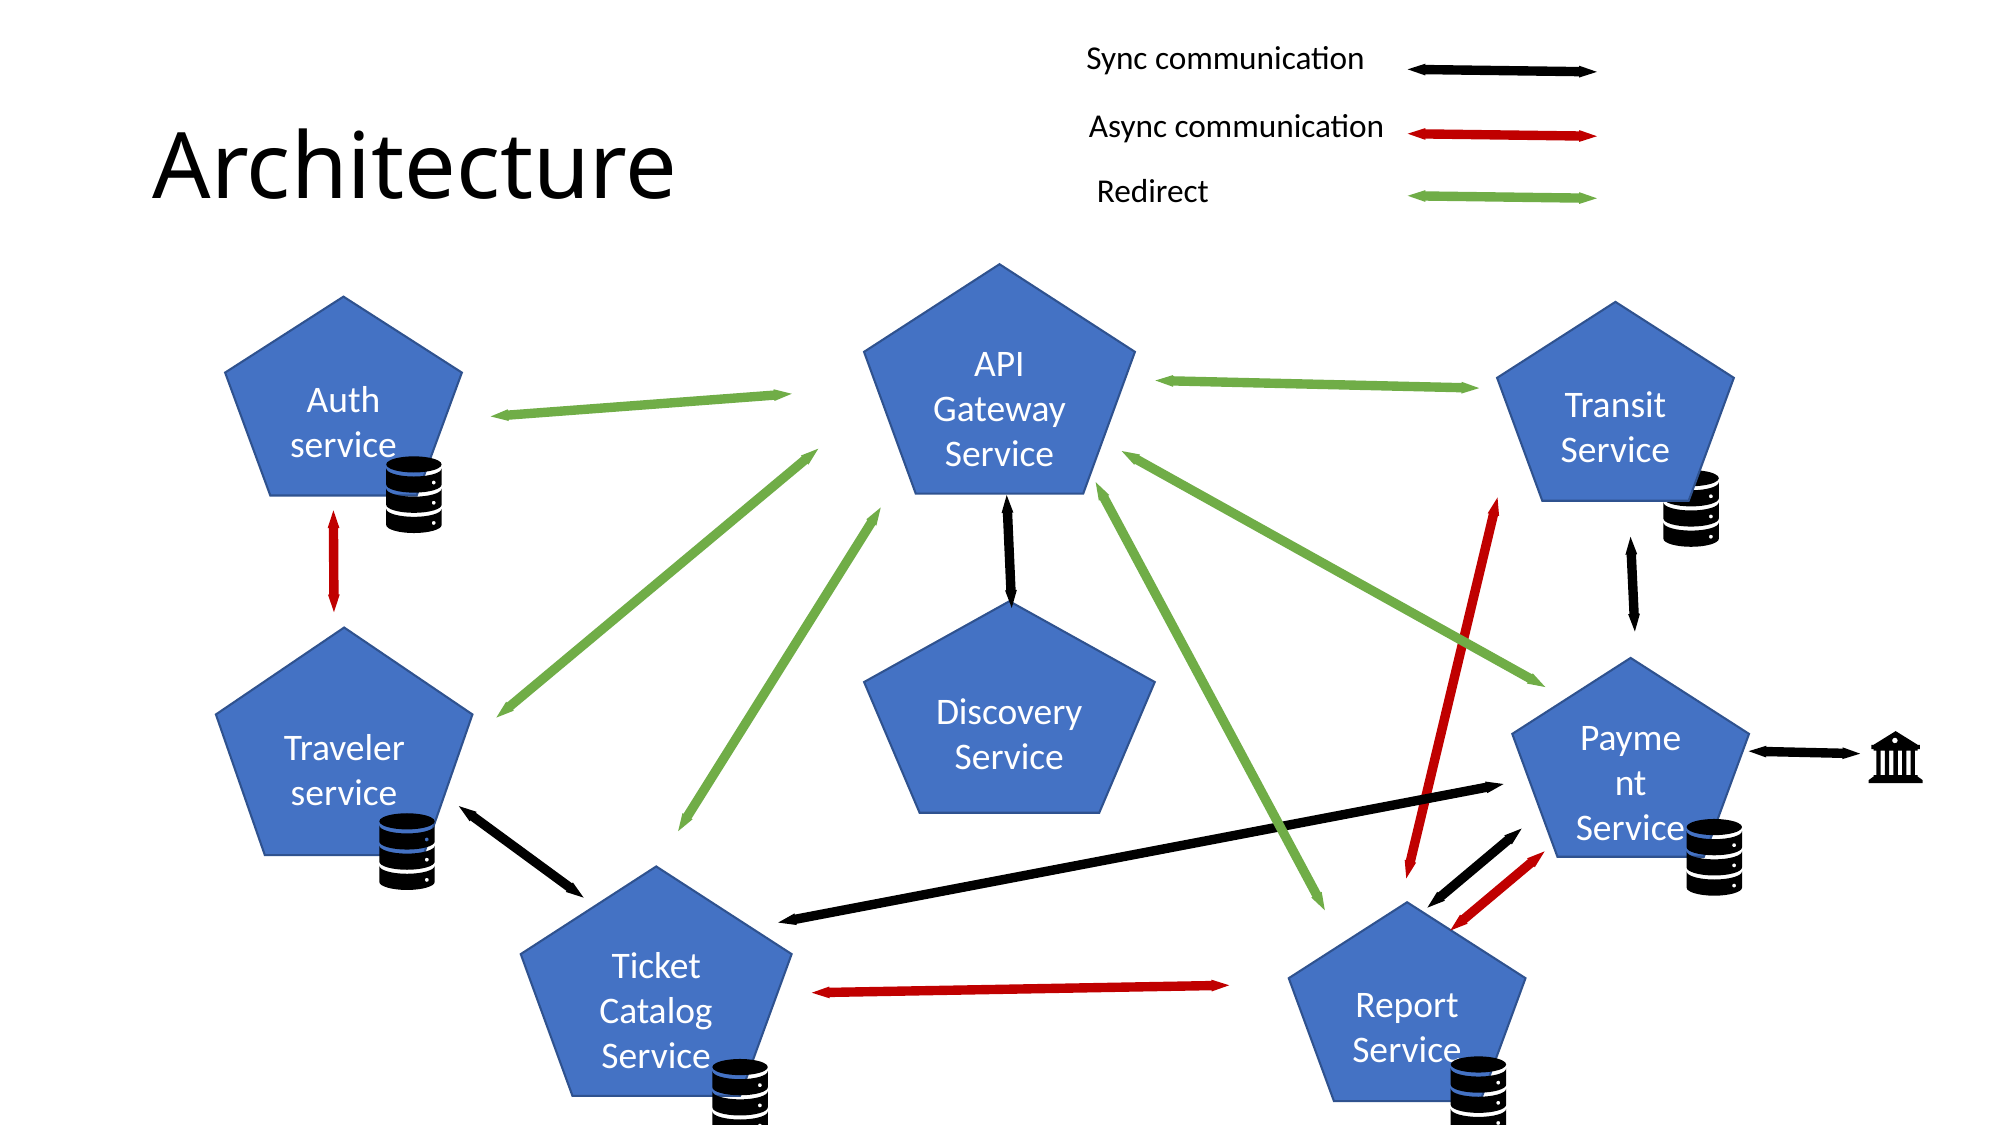

Sync communication
# Architecture
Async communication
Redirect
API GatewayService
Auth
service
TransitService
Discovery Service
Travelerservice
Payment Service
Ticket Catalog Service
Report Service